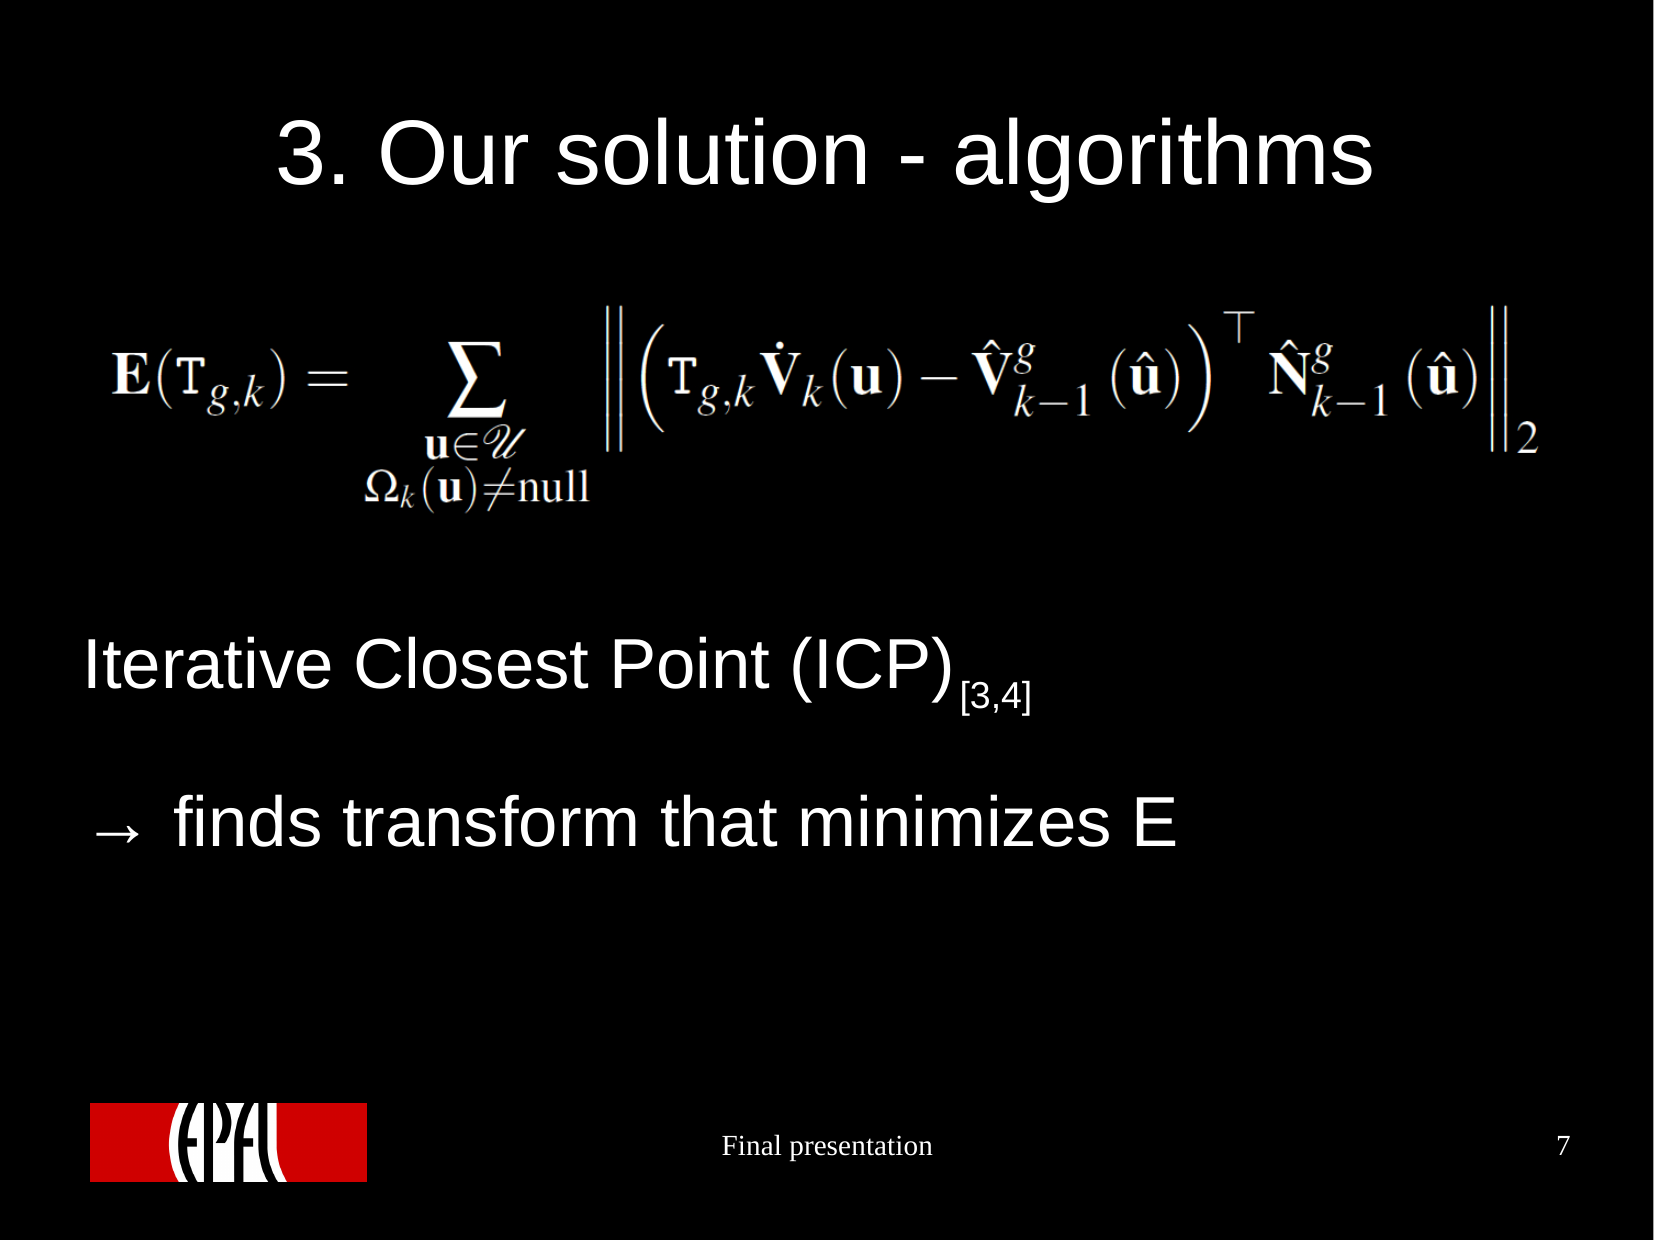

# 3. Our solution - algorithms
Iterative Closest Point (ICP)
→ finds transform that minimizes E
[3,4]
Final presentation
7